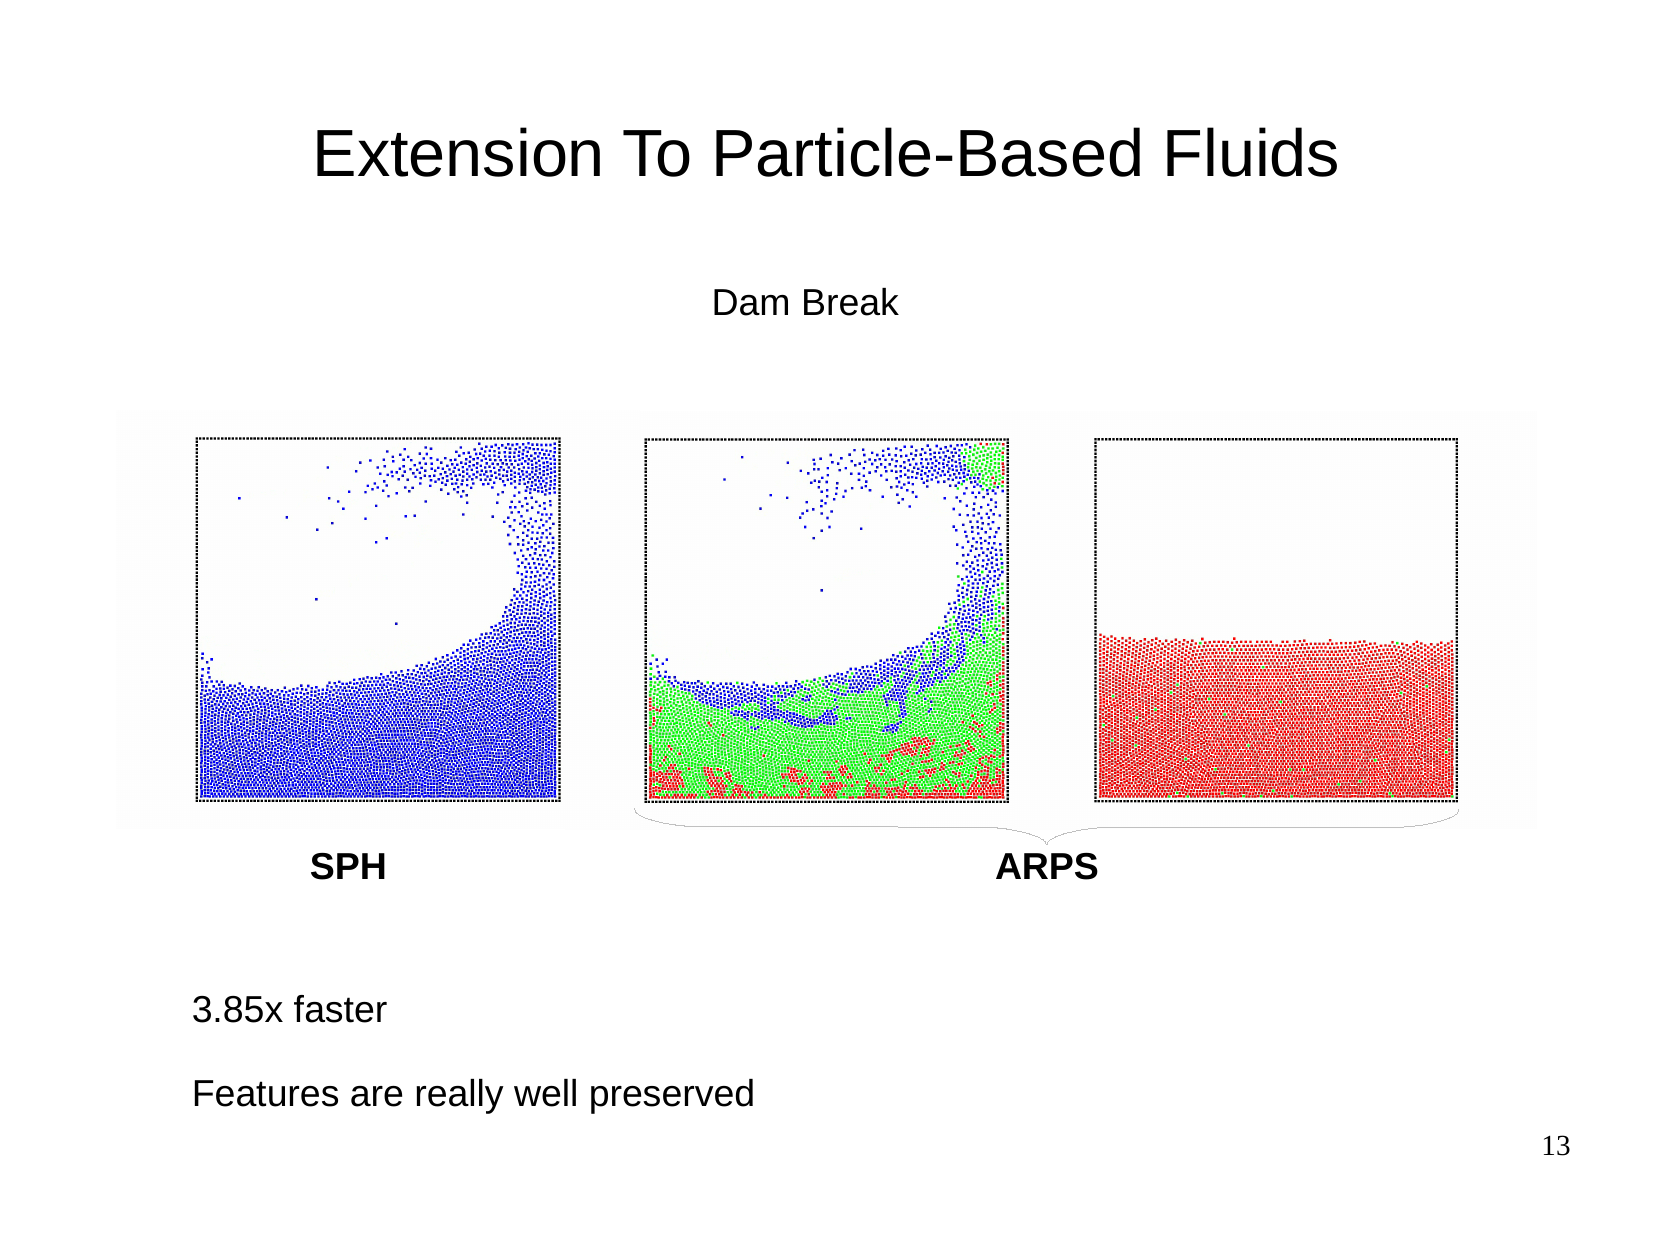

# Extension To Particle-Based Fluids
Dam Break
SPH
ARPS
3.85x faster
Features are really well preserved
13